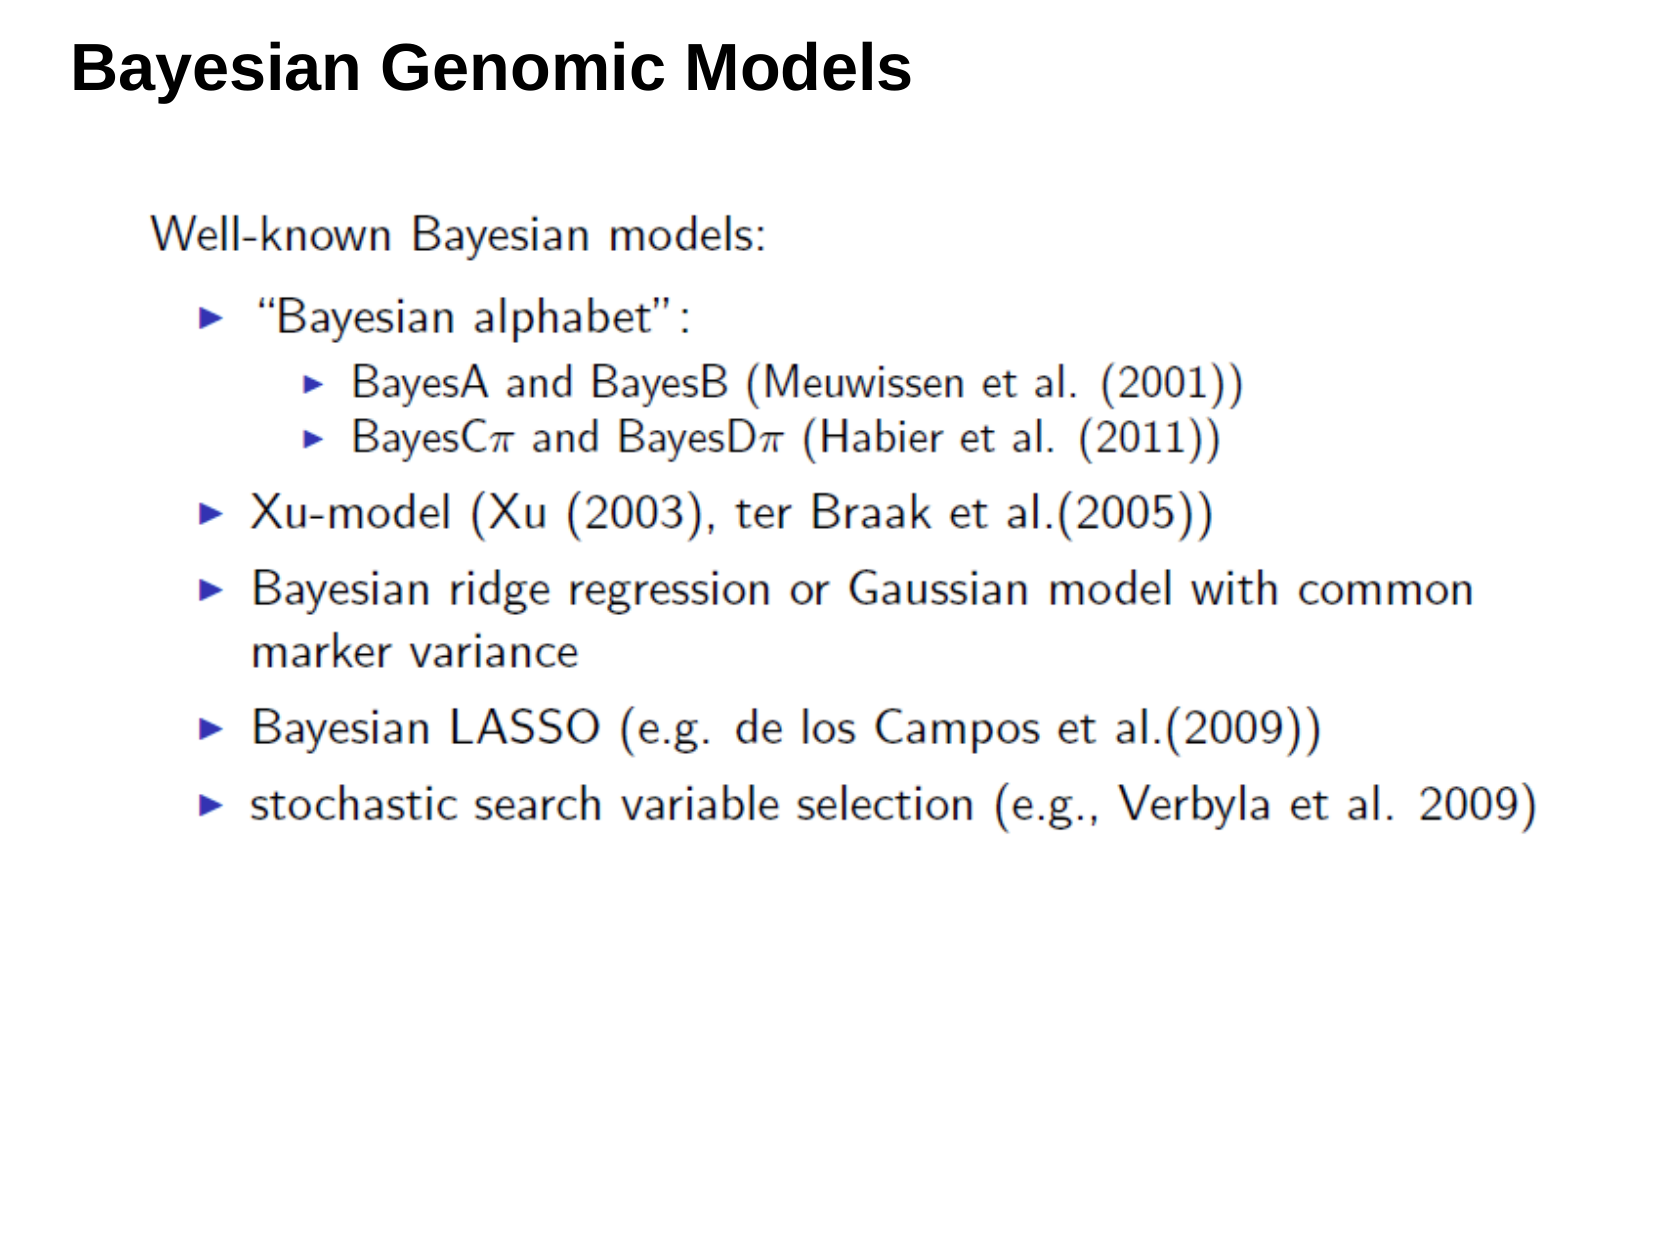

Genomic evaluations in dairy cattles
Bayesian Genomic Models